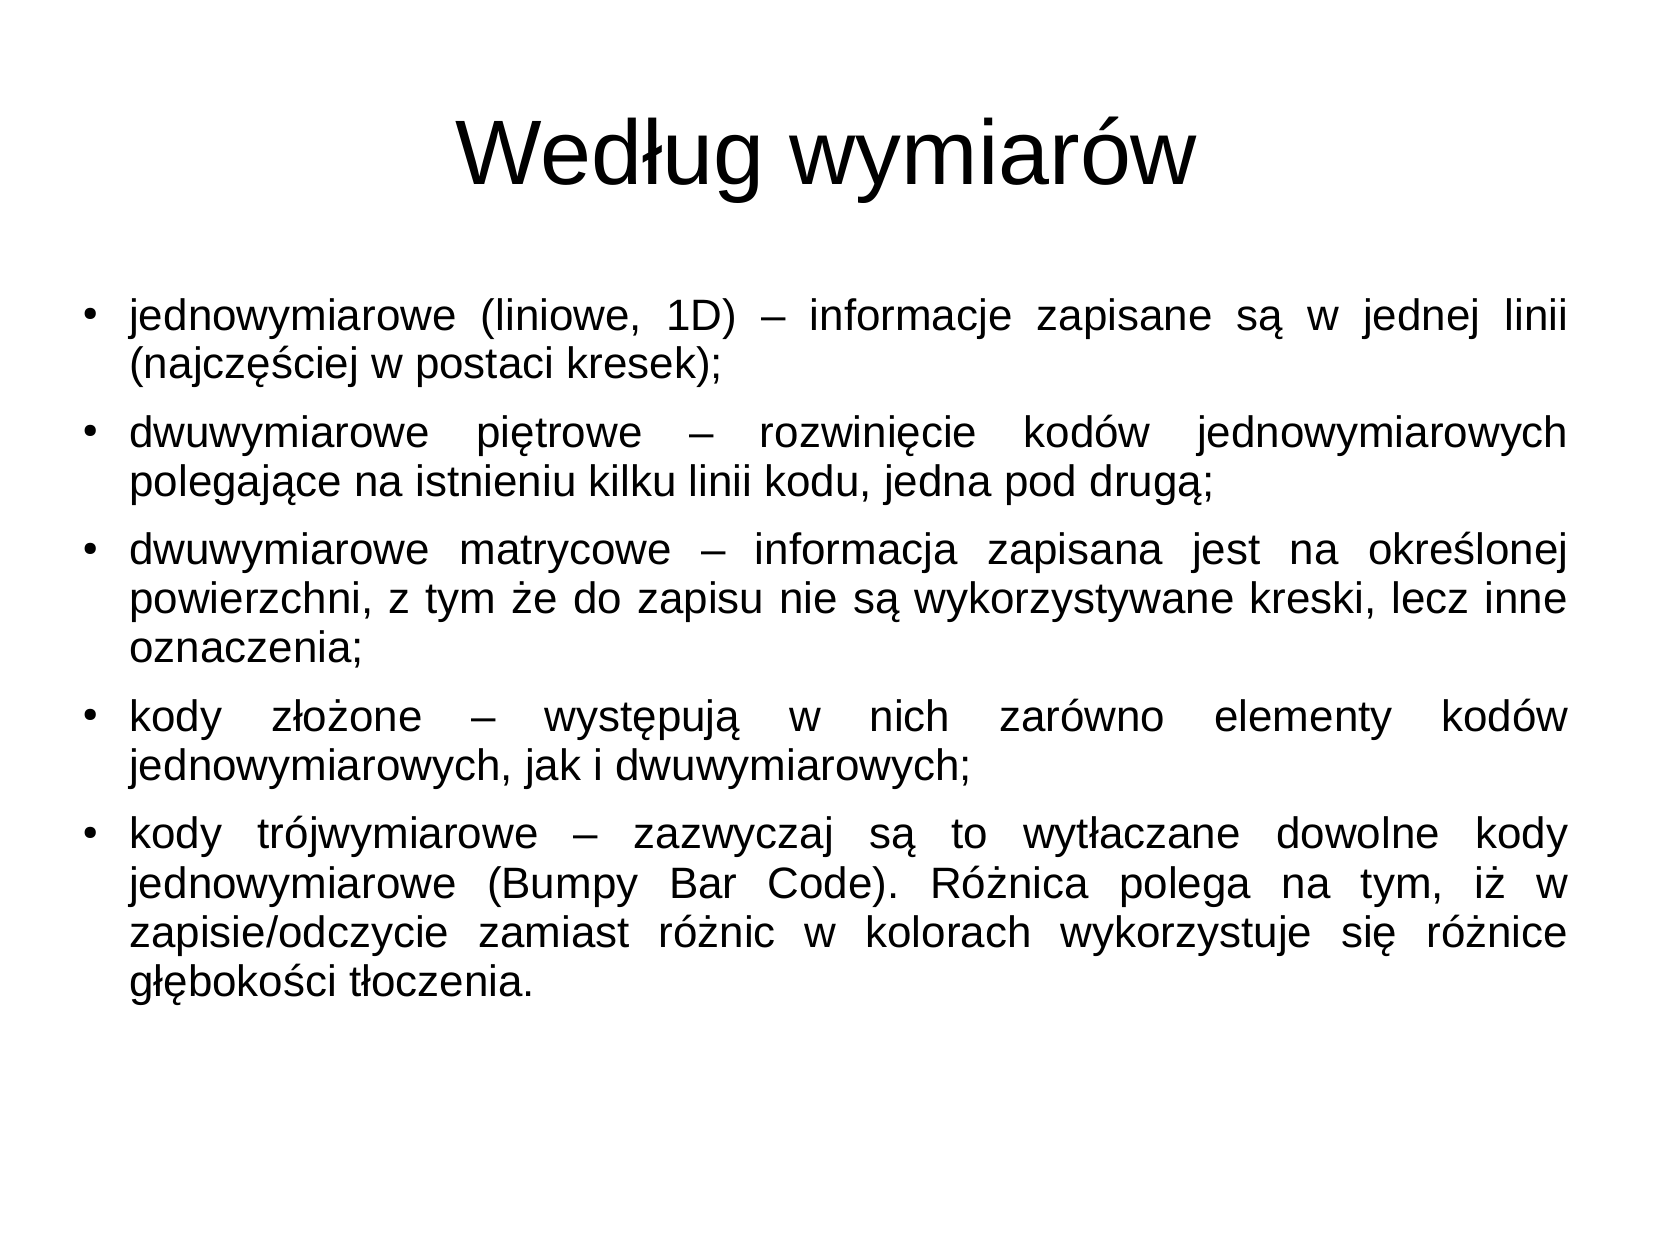

# Według wymiarów
jednowymiarowe (liniowe, 1D) – informacje zapisane są w jednej linii (najczęściej w postaci kresek);
dwuwymiarowe piętrowe – rozwinięcie kodów jednowymiarowych polegające na istnieniu kilku linii kodu, jedna pod drugą;
dwuwymiarowe matrycowe – informacja zapisana jest na określonej powierzchni, z tym że do zapisu nie są wykorzystywane kreski, lecz inne oznaczenia;
kody złożone – występują w nich zarówno elementy kodów jednowymiarowych, jak i dwuwymiarowych;
kody trójwymiarowe – zazwyczaj są to wytłaczane dowolne kody jednowymiarowe (Bumpy Bar Code). Różnica polega na tym, iż w zapisie/odczycie zamiast różnic w kolorach wykorzystuje się różnice głębokości tłoczenia.